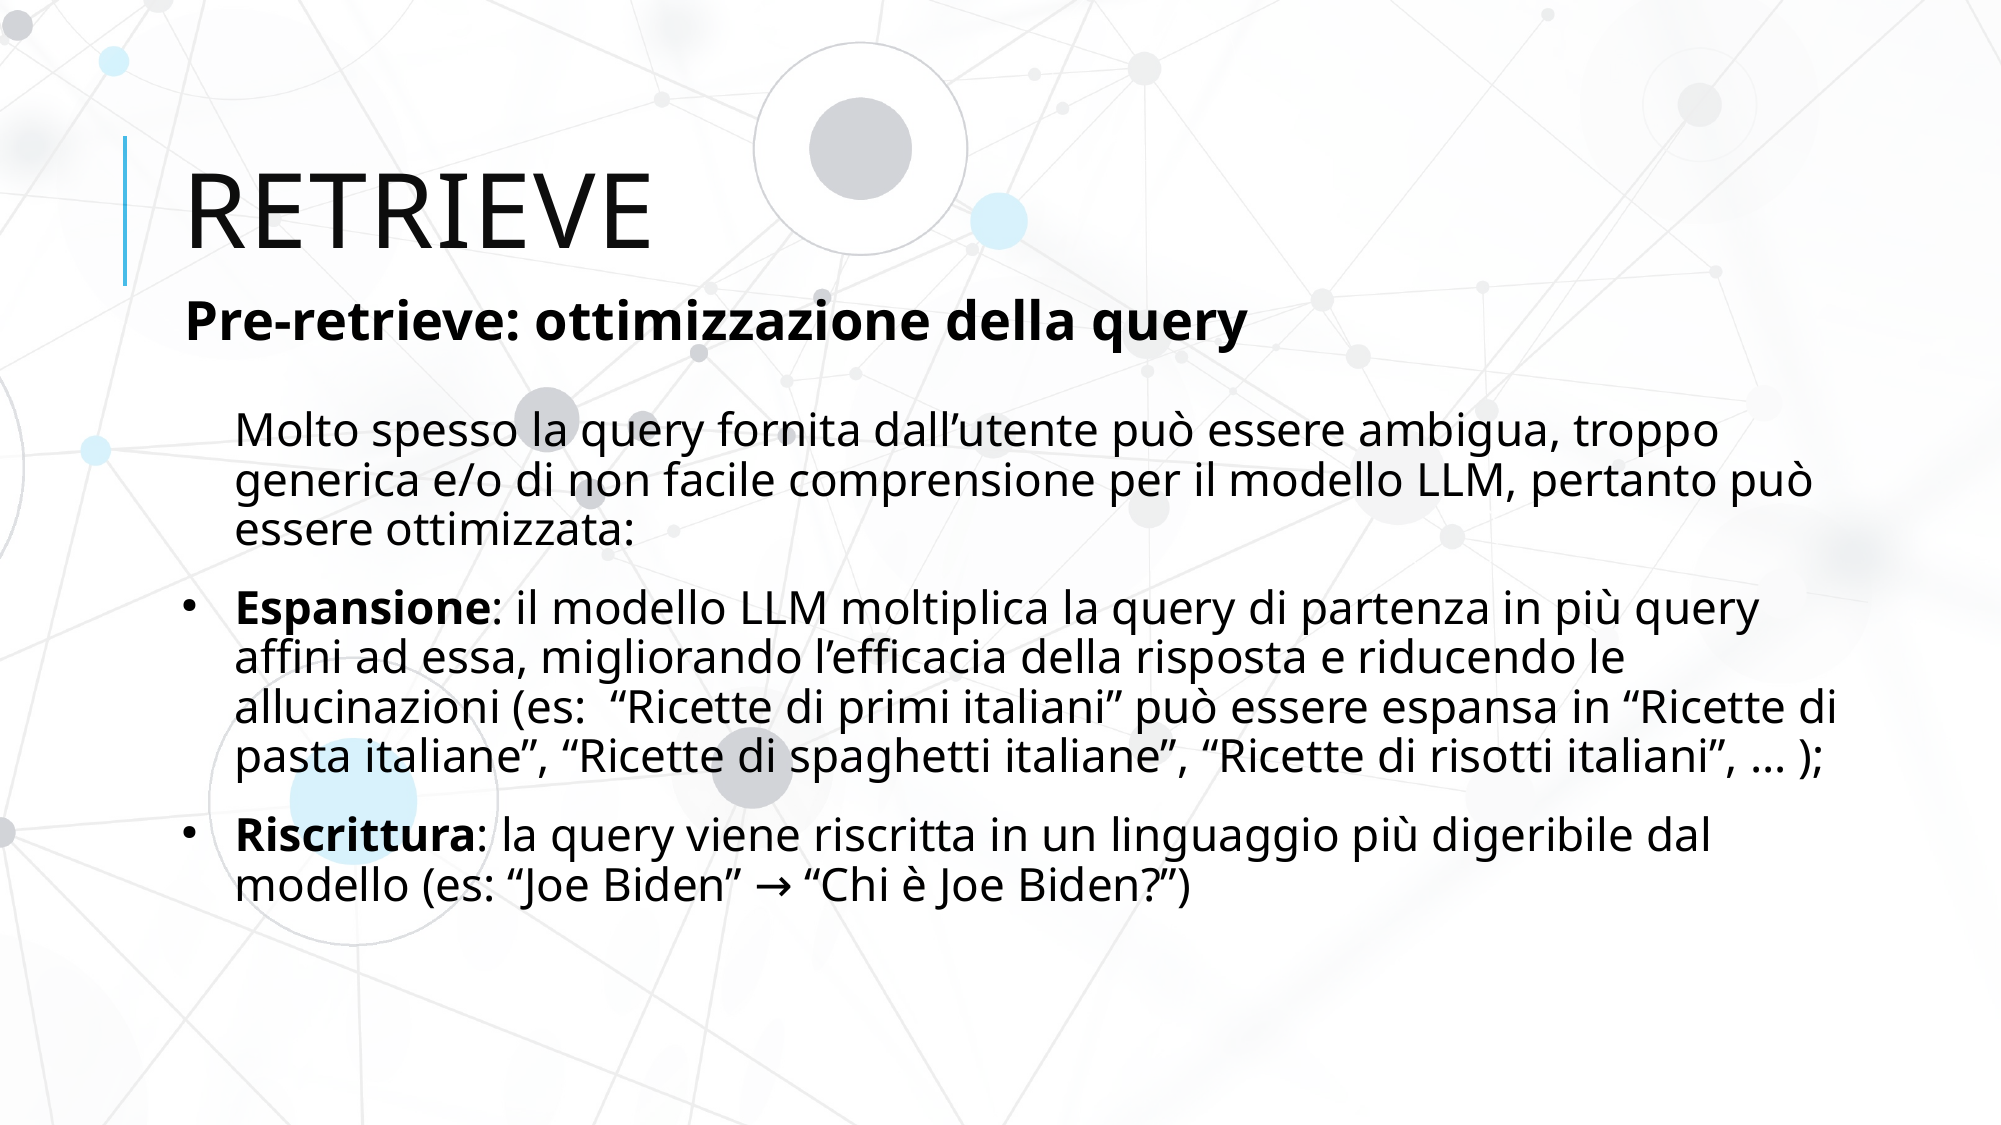

# RETRIEVE
 Pre-retrieve: ottimizzazione della query
Molto spesso la query fornita dall’utente può essere ambigua, troppo generica e/o di non facile comprensione per il modello LLM, pertanto può essere ottimizzata:
Espansione: il modello LLM moltiplica la query di partenza in più query affini ad essa, migliorando l’efficacia della risposta e riducendo le allucinazioni (es: “Ricette di primi italiani” può essere espansa in “Ricette di pasta italiane”, “Ricette di spaghetti italiane”, “Ricette di risotti italiani”, … );
Riscrittura: la query viene riscritta in un linguaggio più digeribile dal modello (es: “Joe Biden” → “Chi è Joe Biden?”)